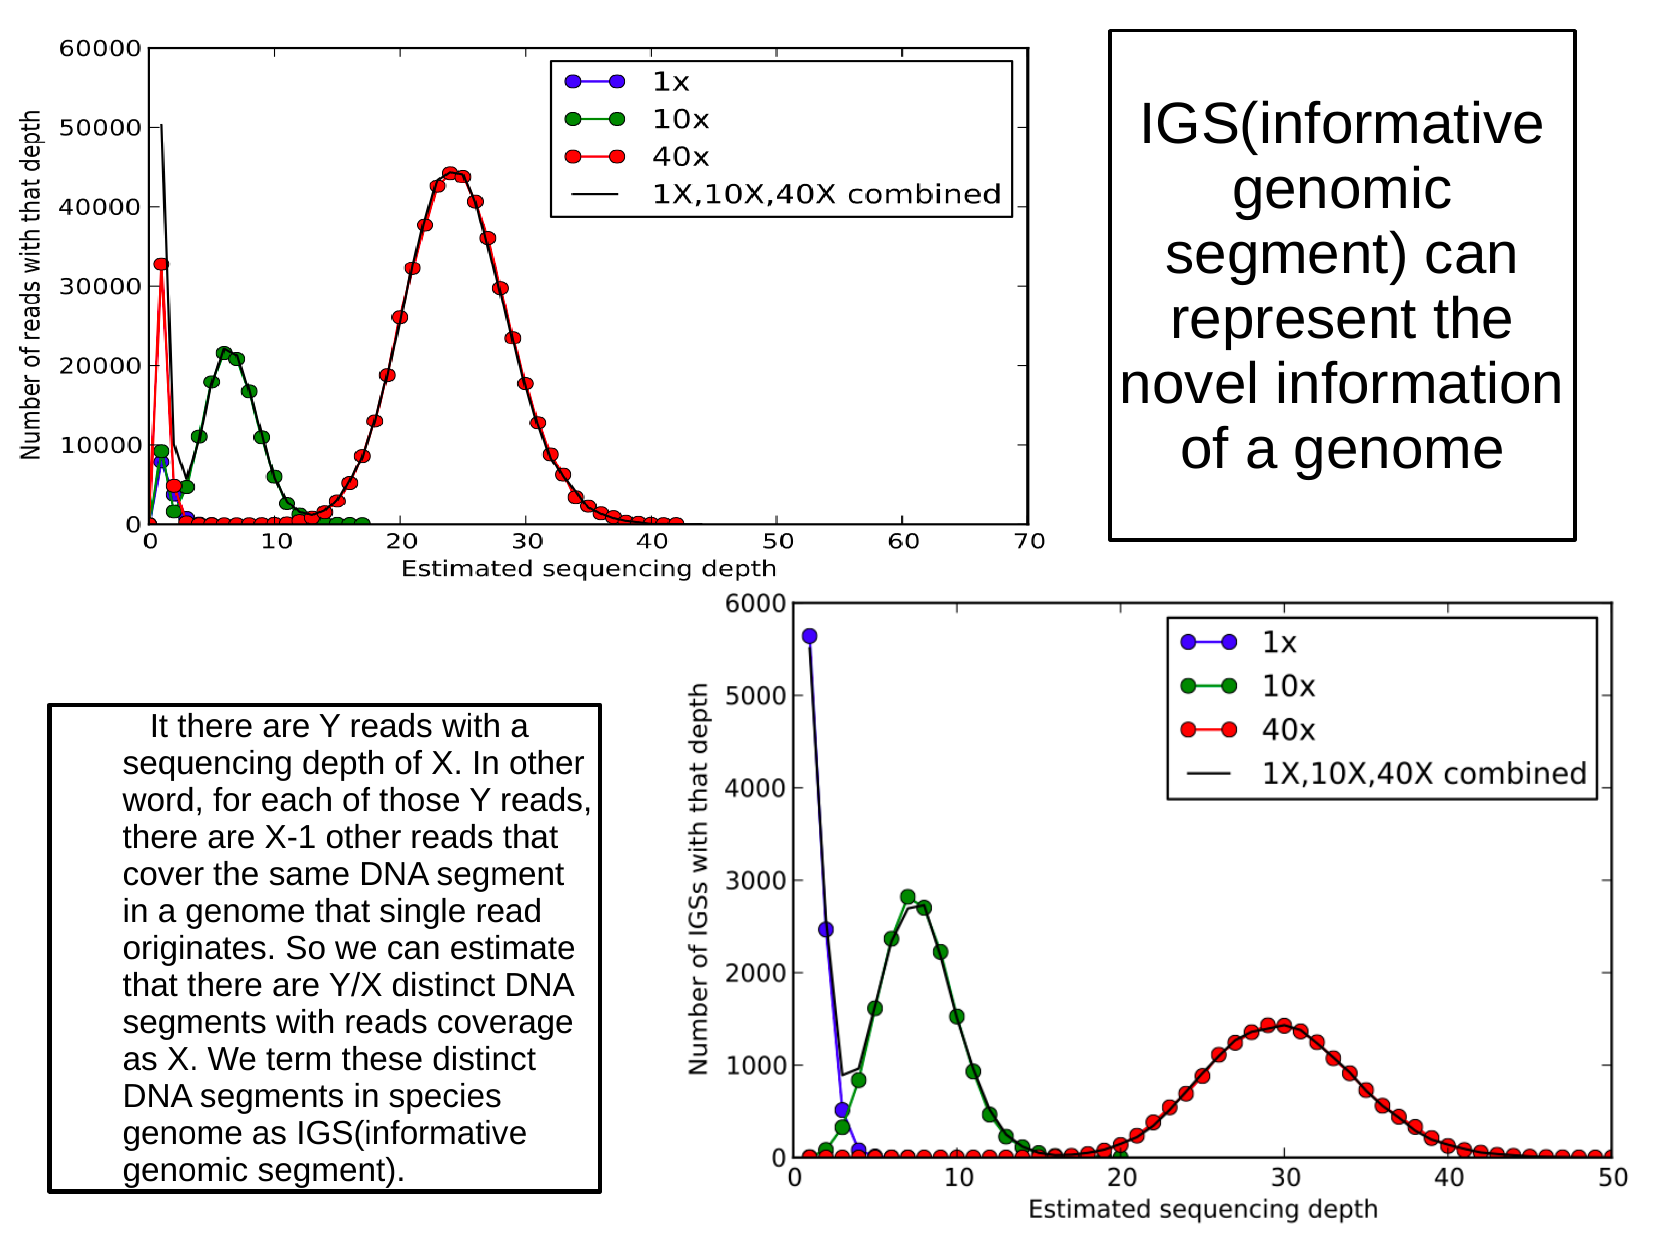

IGS(informative genomic segment) can represent the novel information of a genome
# iGS
 It there are Y reads with a sequencing depth of X. In other word, for each of those Y reads, there are X-1 other reads that cover the same DNA segment in a genome that single read originates. So we can estimate that there are Y/X distinct DNA segments with reads coverage as X. We term these distinct DNA segments in species genome as IGS(informative genomic segment).